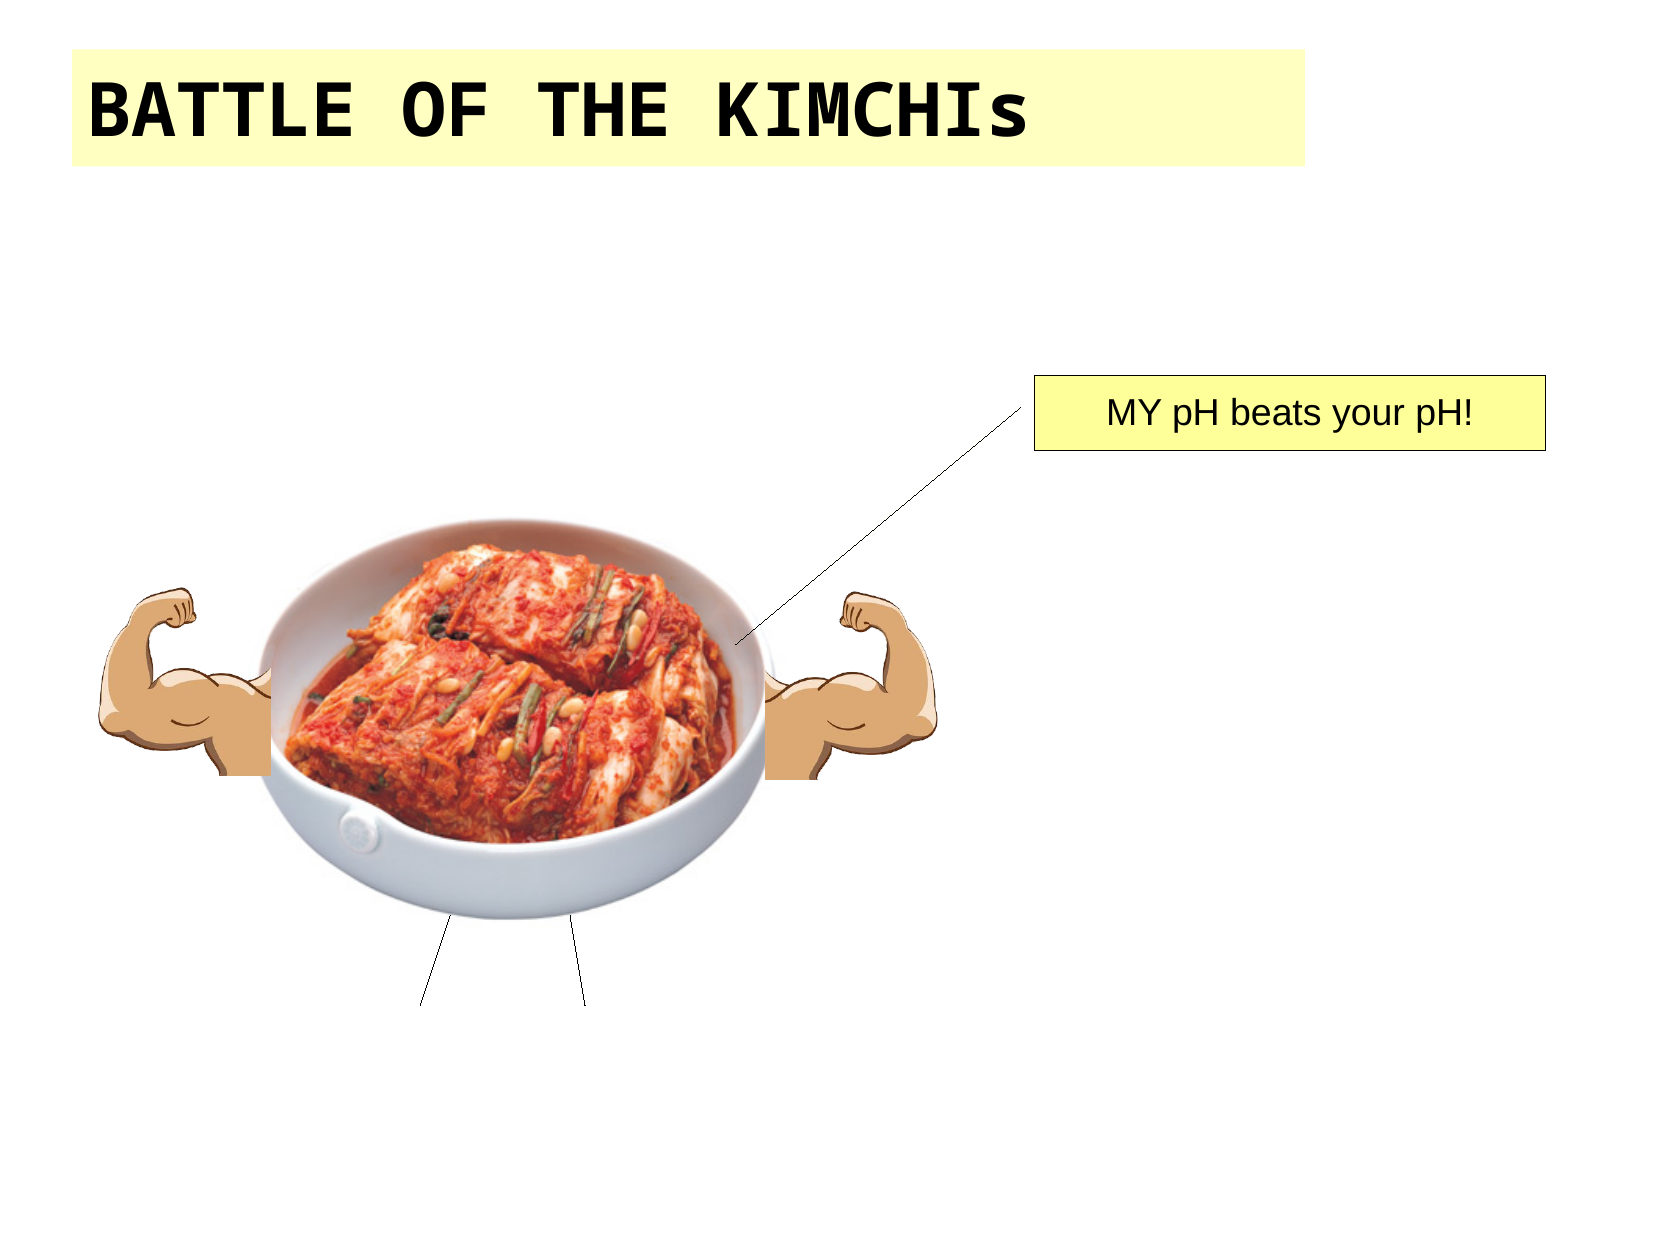

BATTLE OF THE KIMCHIs
MY pH beats your pH!